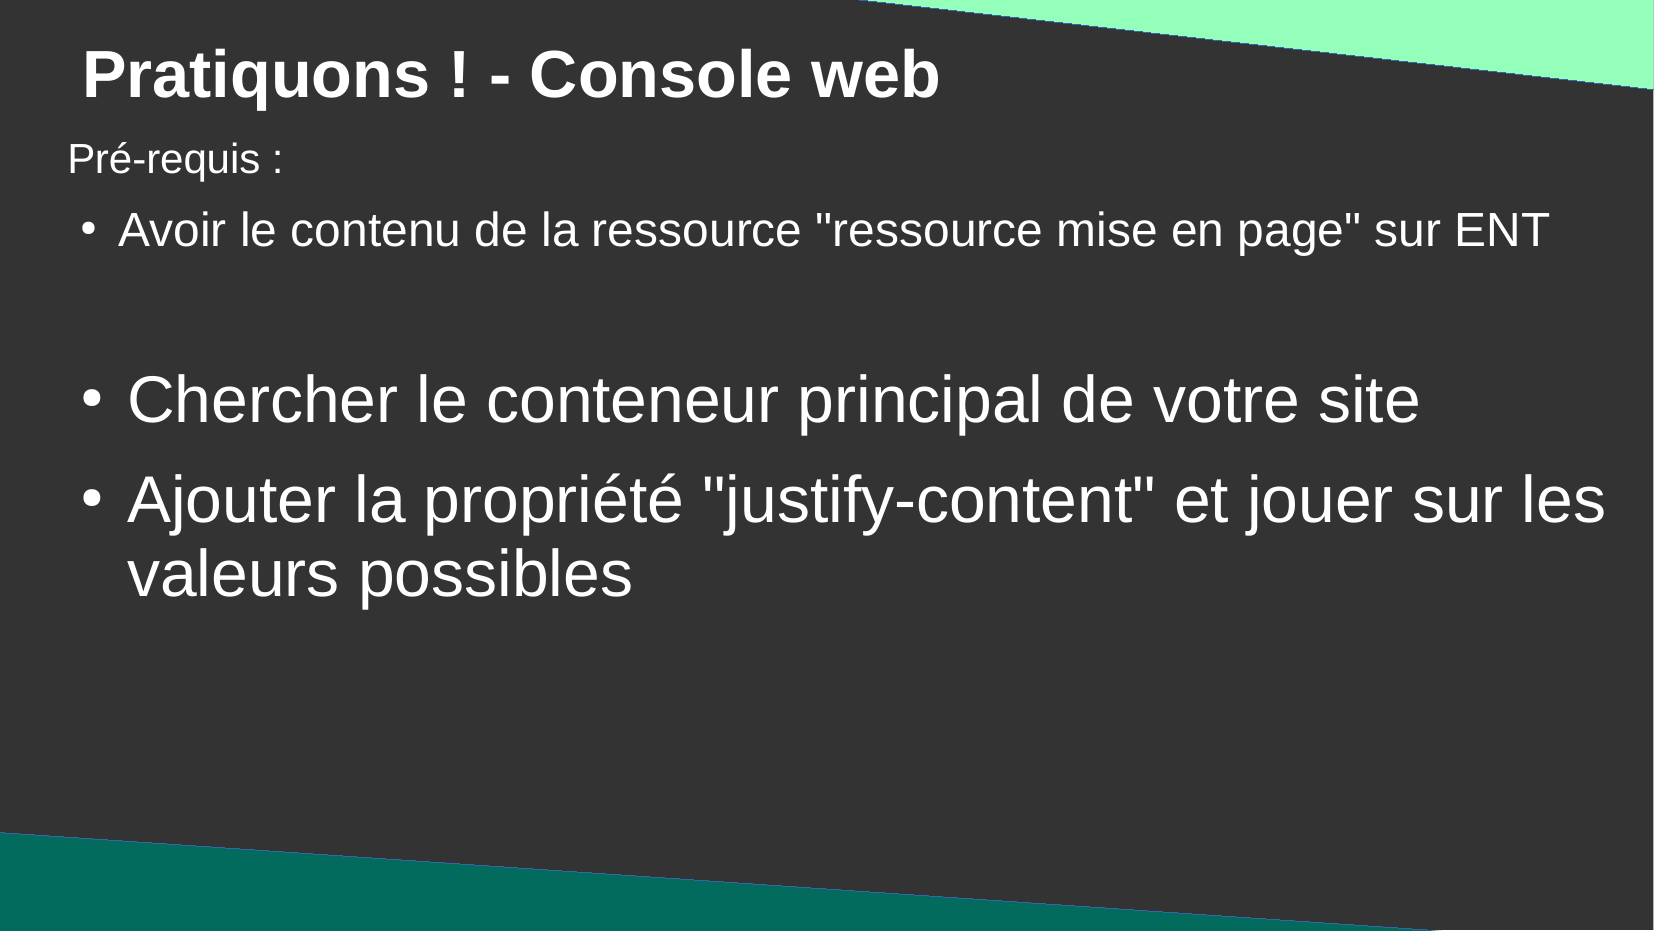

# Pratiquons ! - Console web
Pré-requis :
Avoir le contenu de la ressource "ressource mise en page" sur ENT
Chercher le conteneur principal de votre site
Ajouter la propriété "justify-content" et jouer sur les valeurs possibles